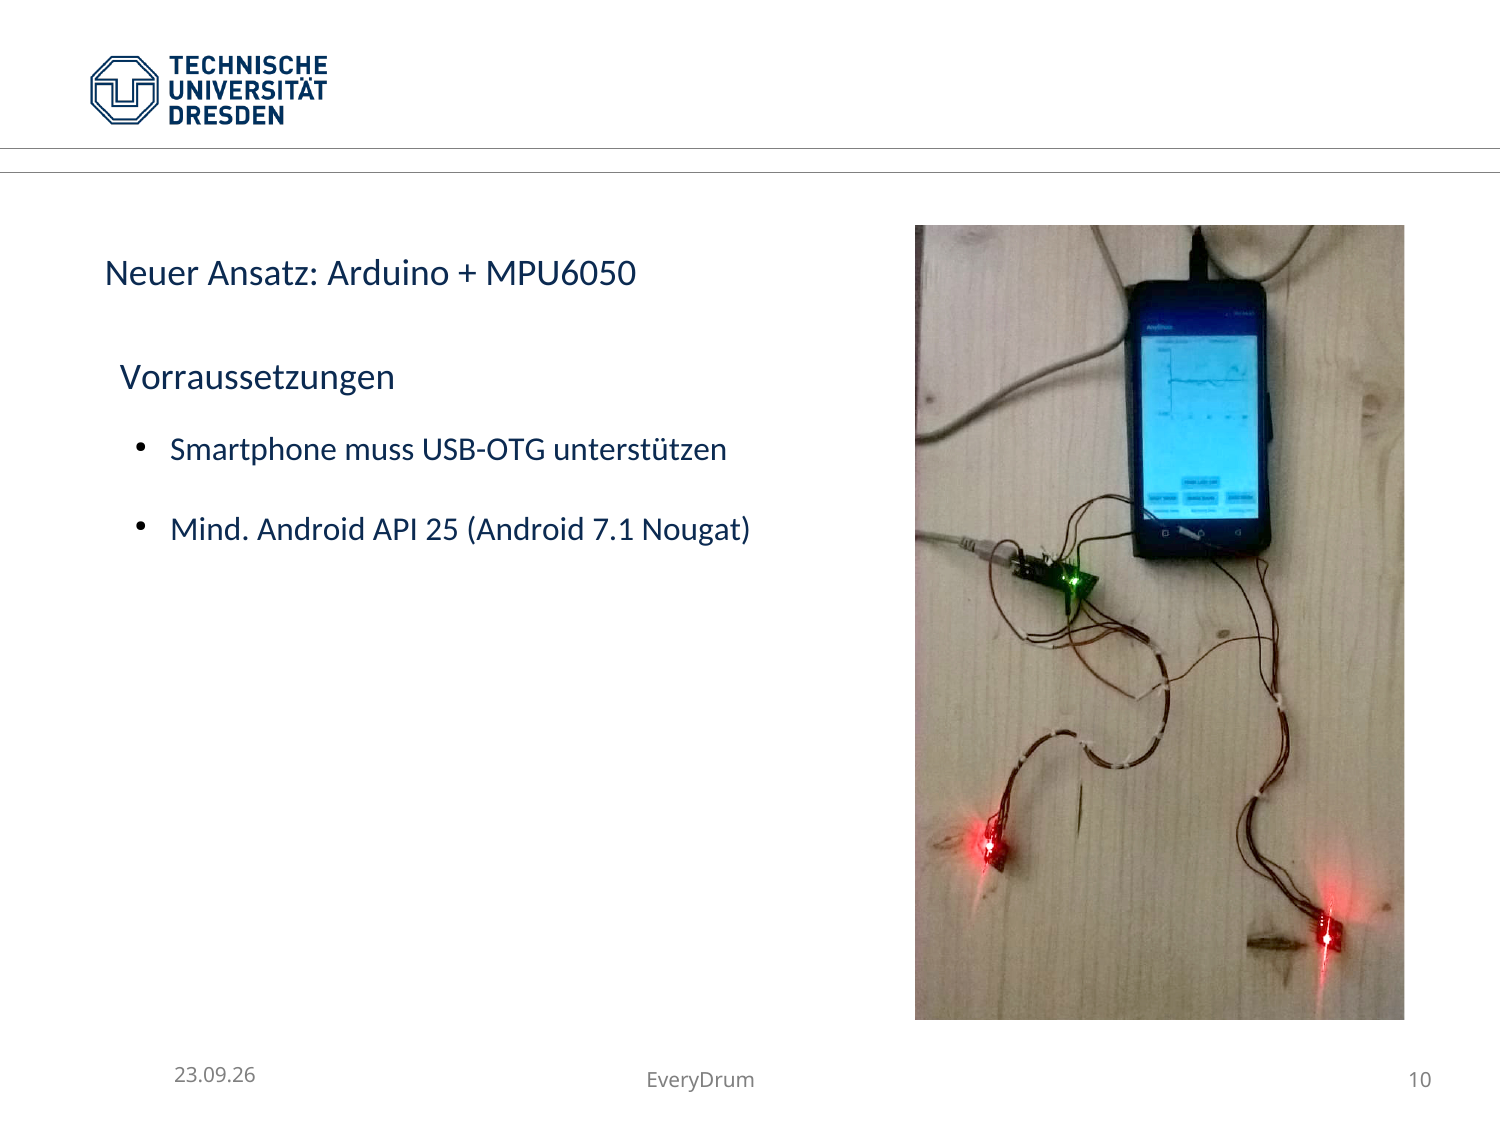

Neuer Ansatz: Arduino + MPU6050
Vorraussetzungen
Smartphone muss USB-OTG unterstützen
Mind. Android API 25 (Android 7.1 Nougat)